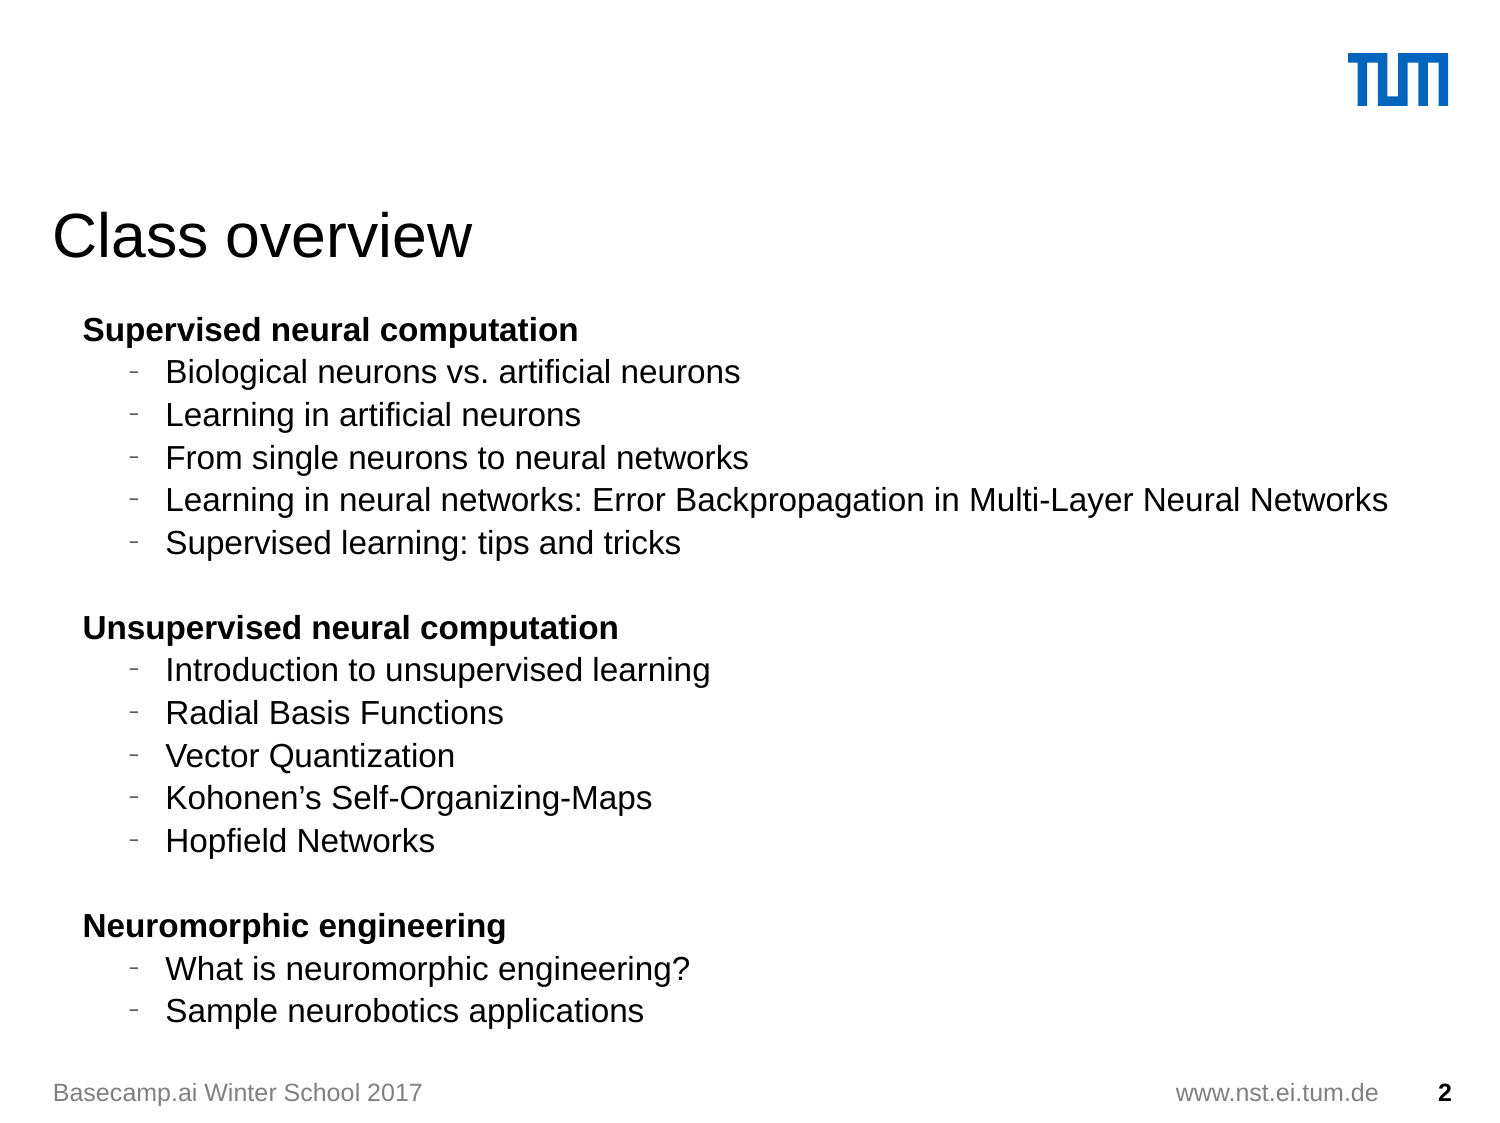

# Class overview
Supervised neural computation
Biological neurons vs. artificial neurons
Learning in artificial neurons
From single neurons to neural networks
Learning in neural networks: Error Backpropagation in Multi-Layer Neural Networks
Supervised learning: tips and tricks
Unsupervised neural computation
Introduction to unsupervised learning
Radial Basis Functions
Vector Quantization
Kohonen’s Self-Organizing-Maps
Hopfield Networks
Neuromorphic engineering
What is neuromorphic engineering?
Sample neurobotics applications